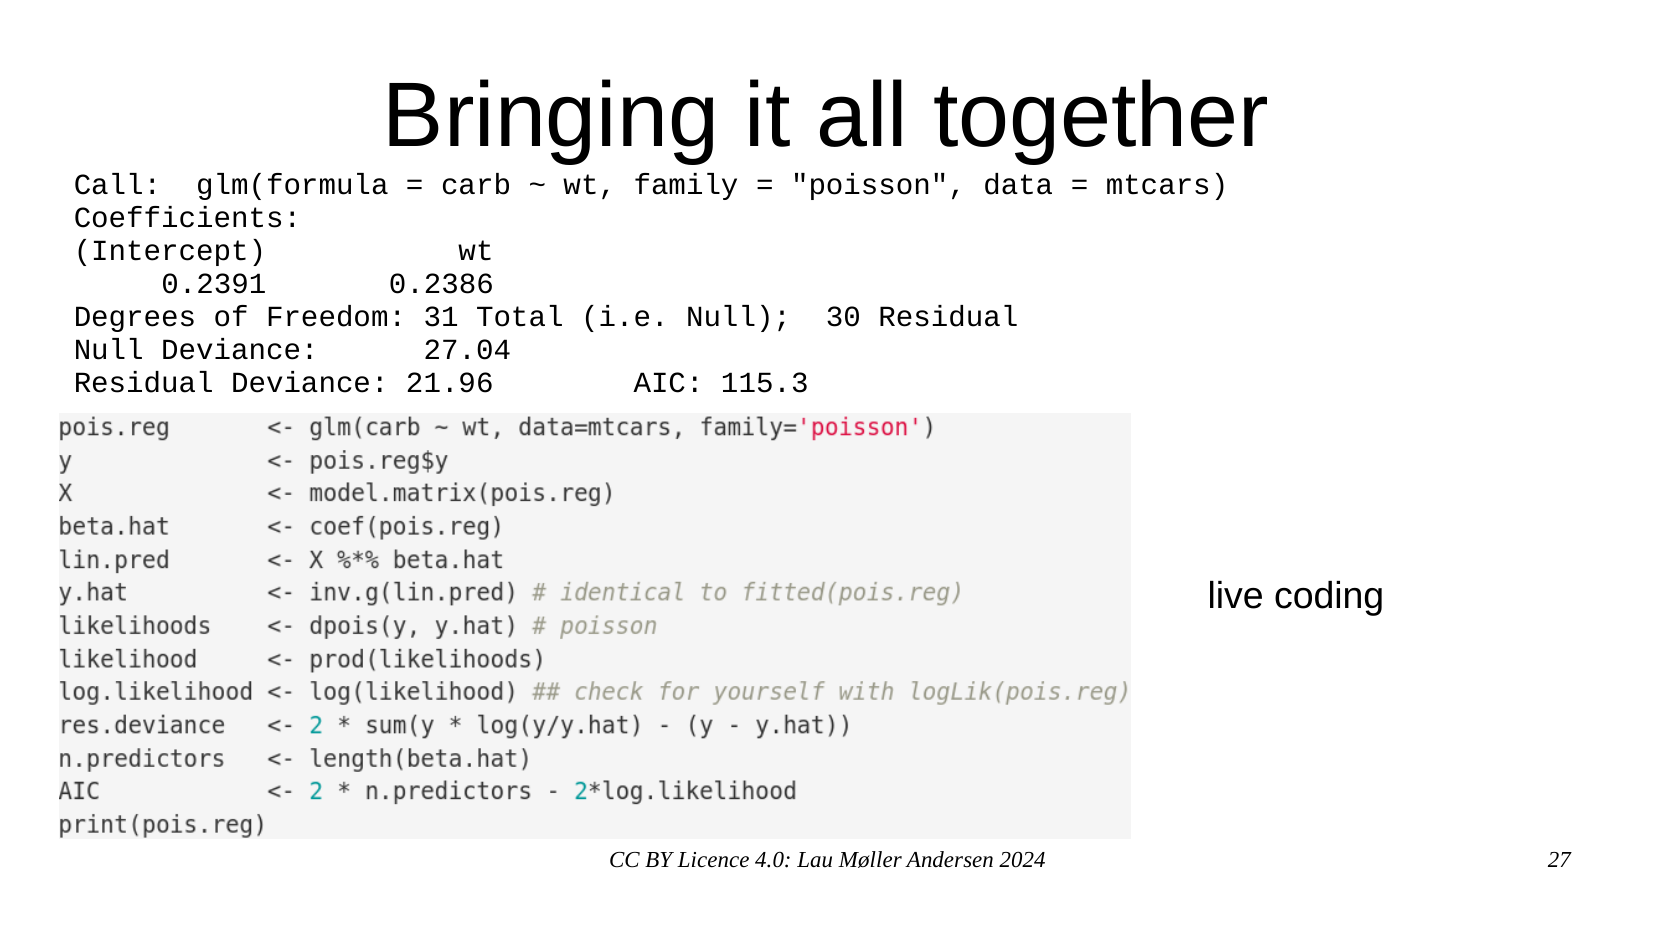

# Bringing it all together
Call: glm(formula = carb ~ wt, family = "poisson", data = mtcars)
Coefficients:
(Intercept) wt
 0.2391 0.2386
Degrees of Freedom: 31 Total (i.e. Null); 30 Residual
Null Deviance: 27.04
Residual Deviance: 21.96 AIC: 115.3
live coding
CC BY Licence 4.0: Lau Møller Andersen 2024
27